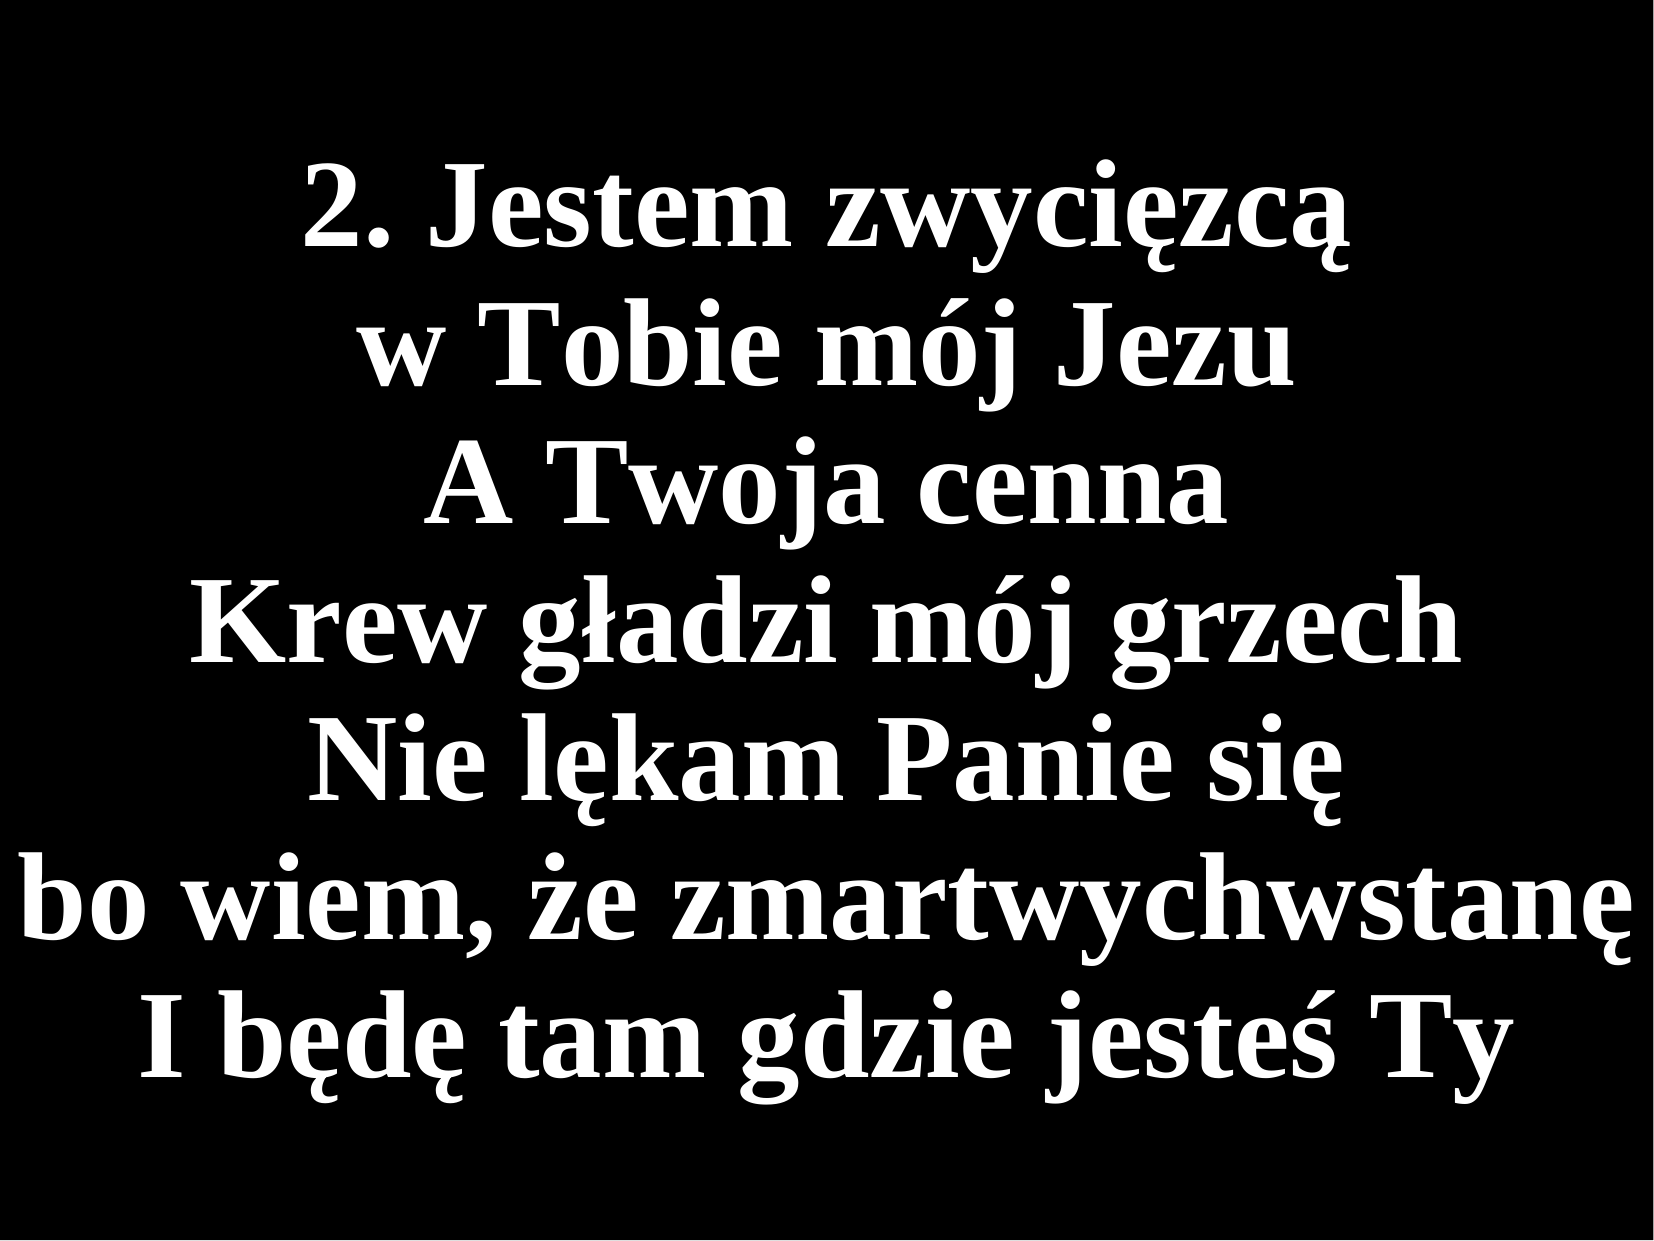

# 2. Jestem zwycięzcą w Tobie mój Jezu A Twoja cenna Krew gładzi mój grzech Nie lękam Panie się bo wiem, że zmartwychwstanę I będę tam gdzie jesteś Ty